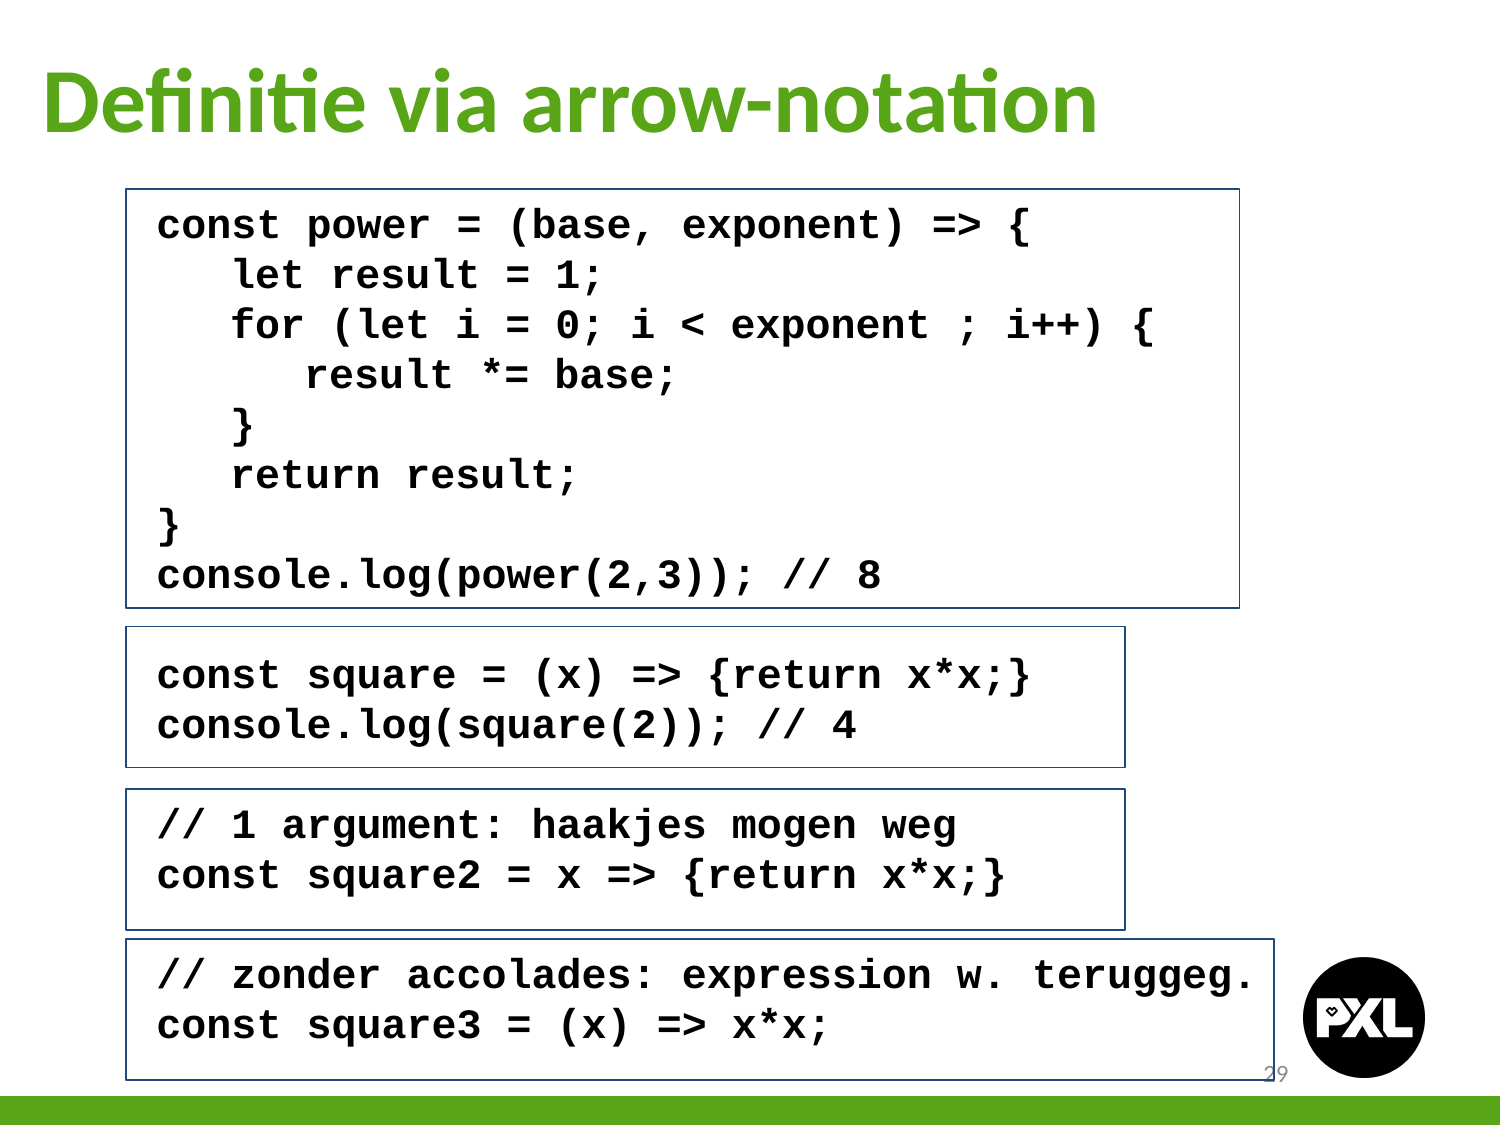

Definitie via arrow-notation
const power = (base, exponent) => {
	let result = 1;
	for (let i = 0; i < exponent ; i++) {
		result *= base;
	}
	return result;
}
console.log(power(2,3)); // 8
const square = (x) => {return x*x;}
console.log(square(2)); // 4
// 1 argument: haakjes mogen weg
const square2 = x => {return x*x;}
// zonder accolades: expression w. teruggeg.
const square3 = (x) => x*x;